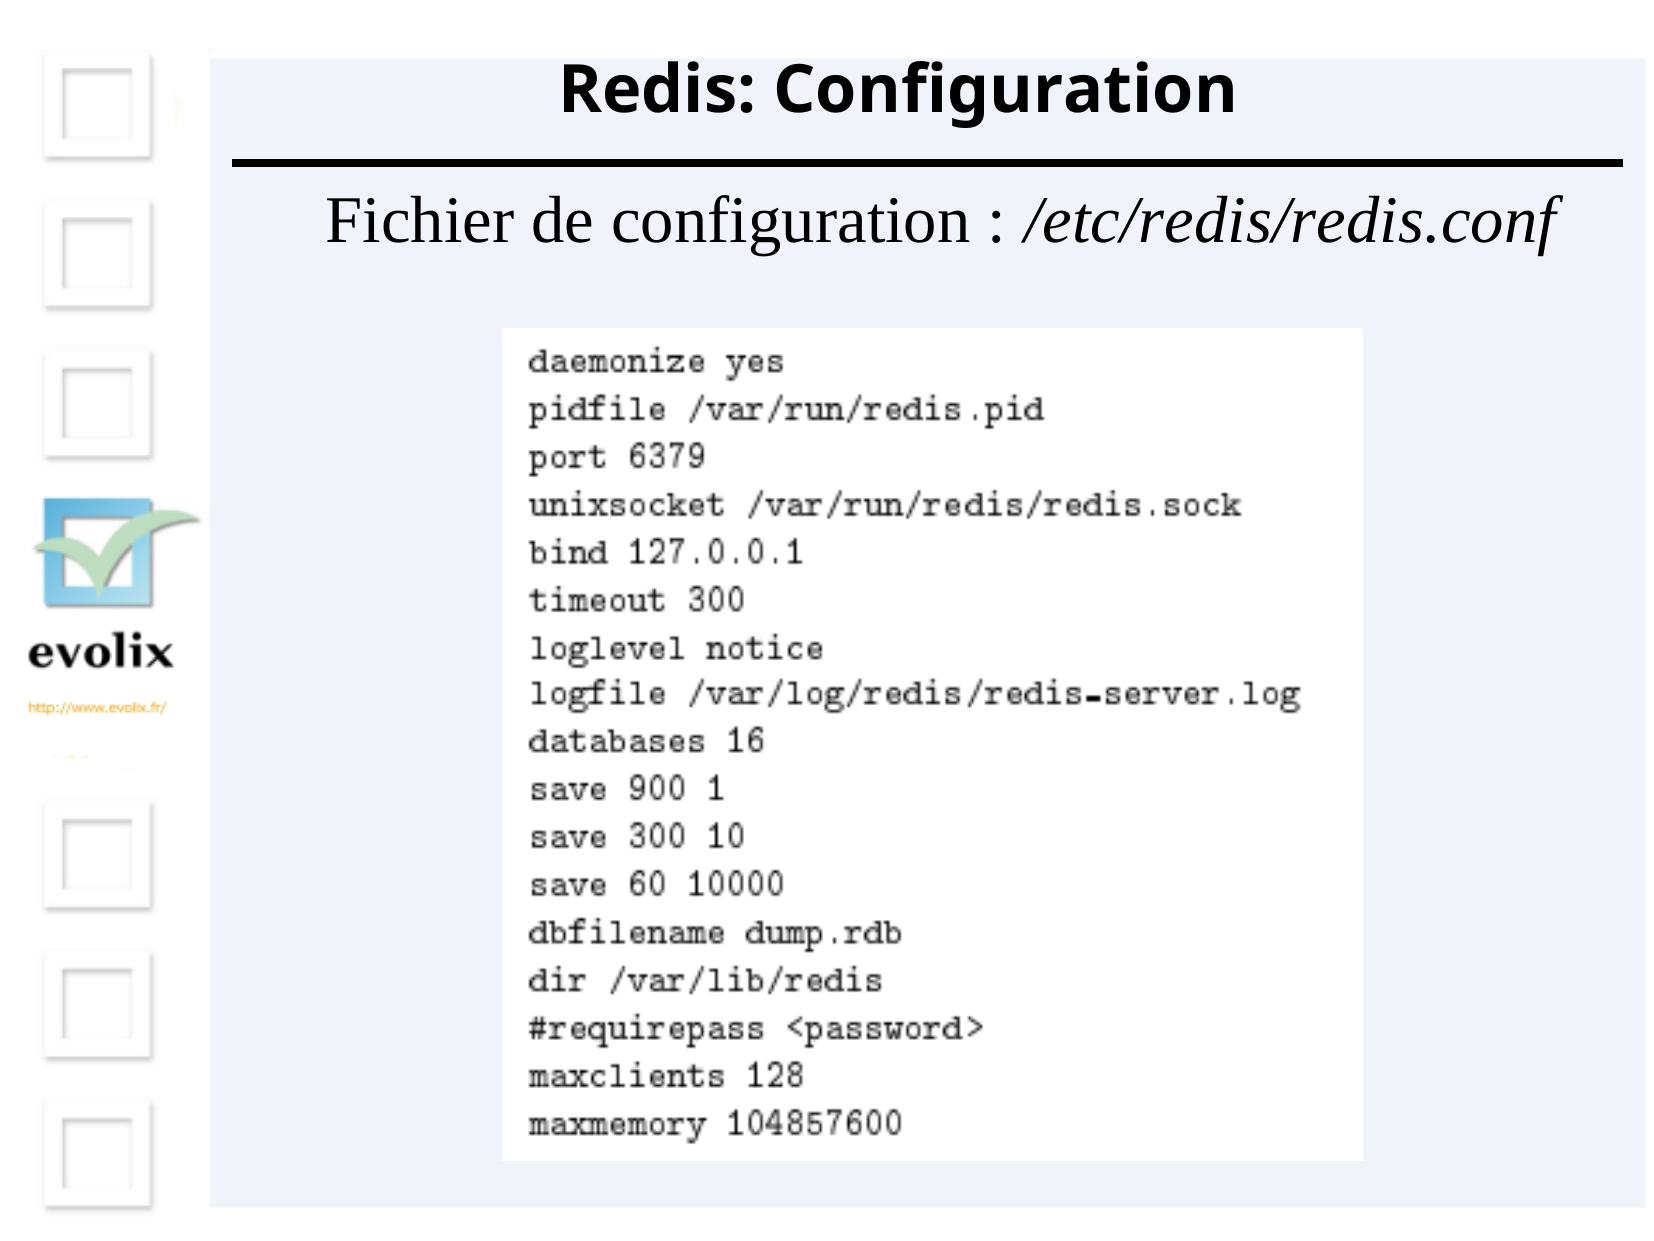

# Redis: Configuration
Fichier de configuration : /etc/redis/redis.conf